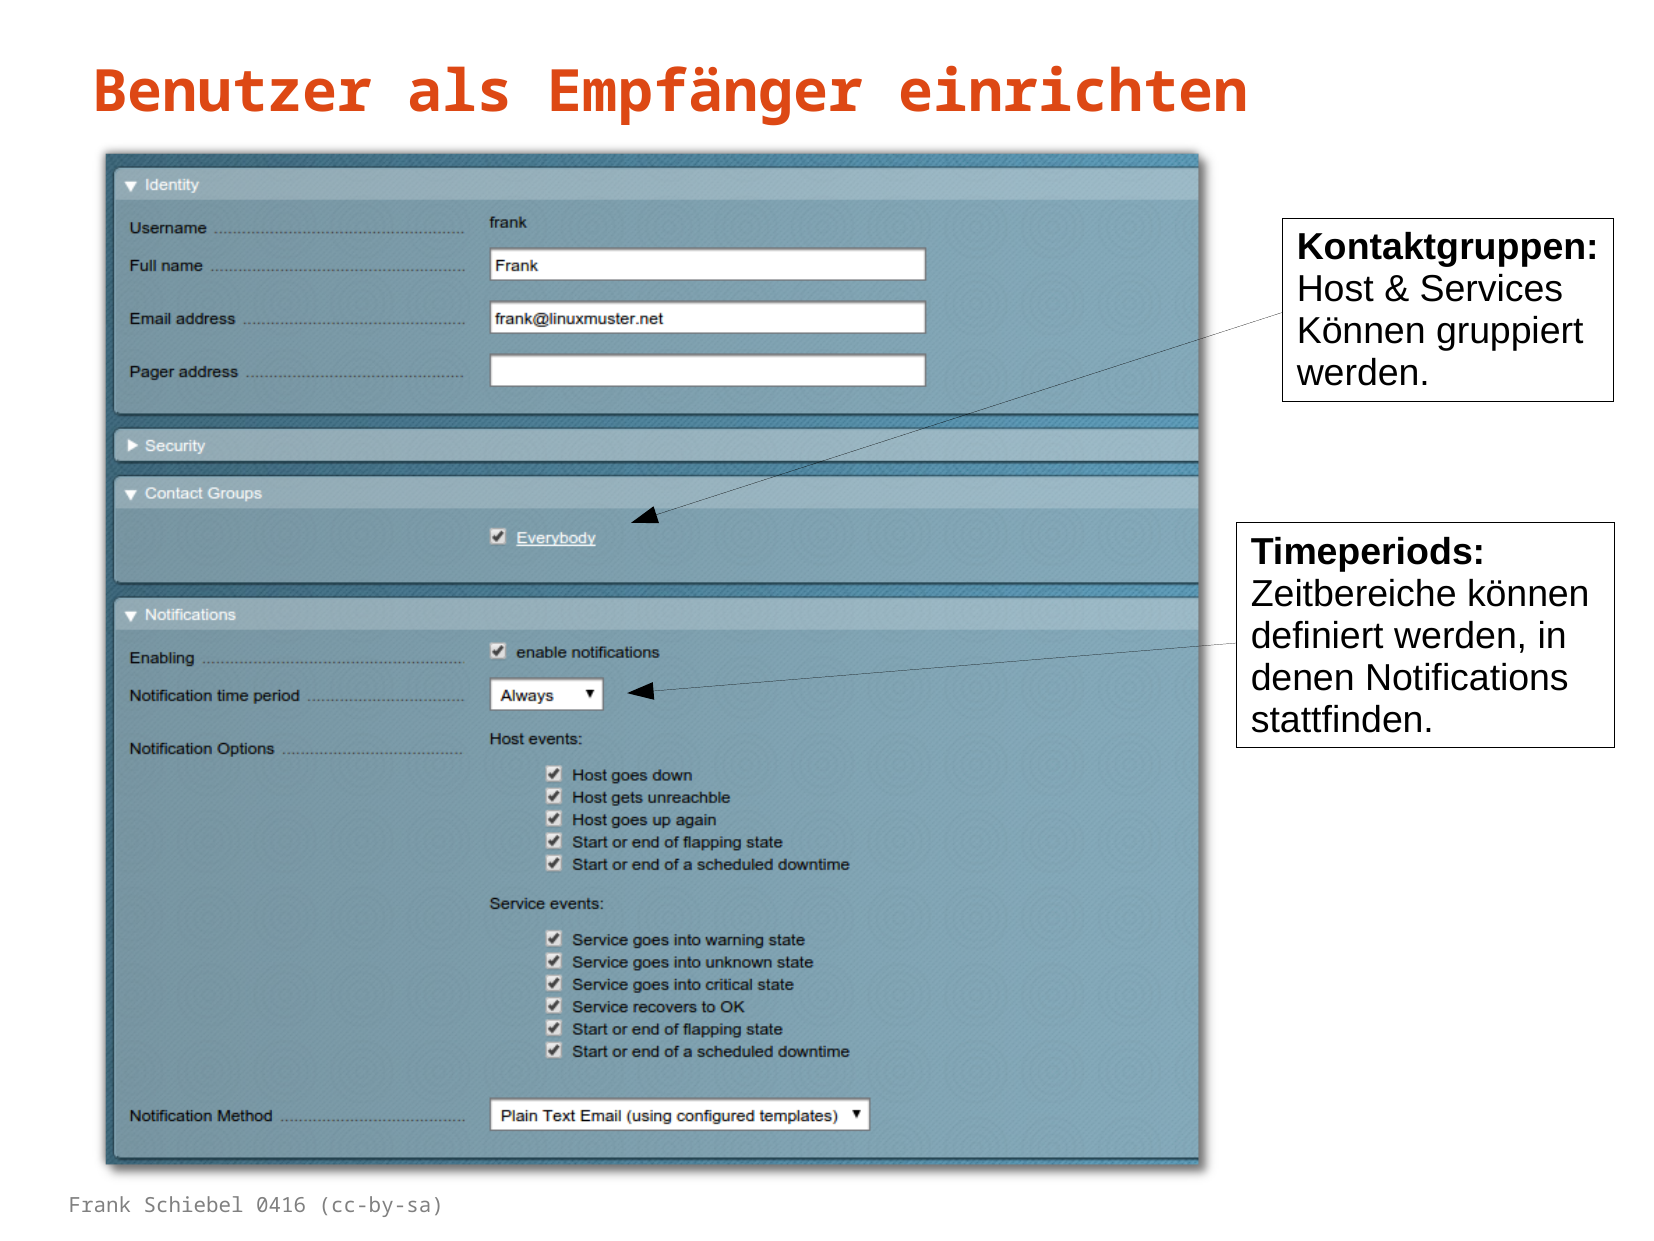

Benutzer als Empfänger einrichten
Kontaktgruppen:
Host & Services
Können gruppiert
werden.
Timeperiods:
Zeitbereiche können
definiert werden, in
denen Notifications
stattfinden.